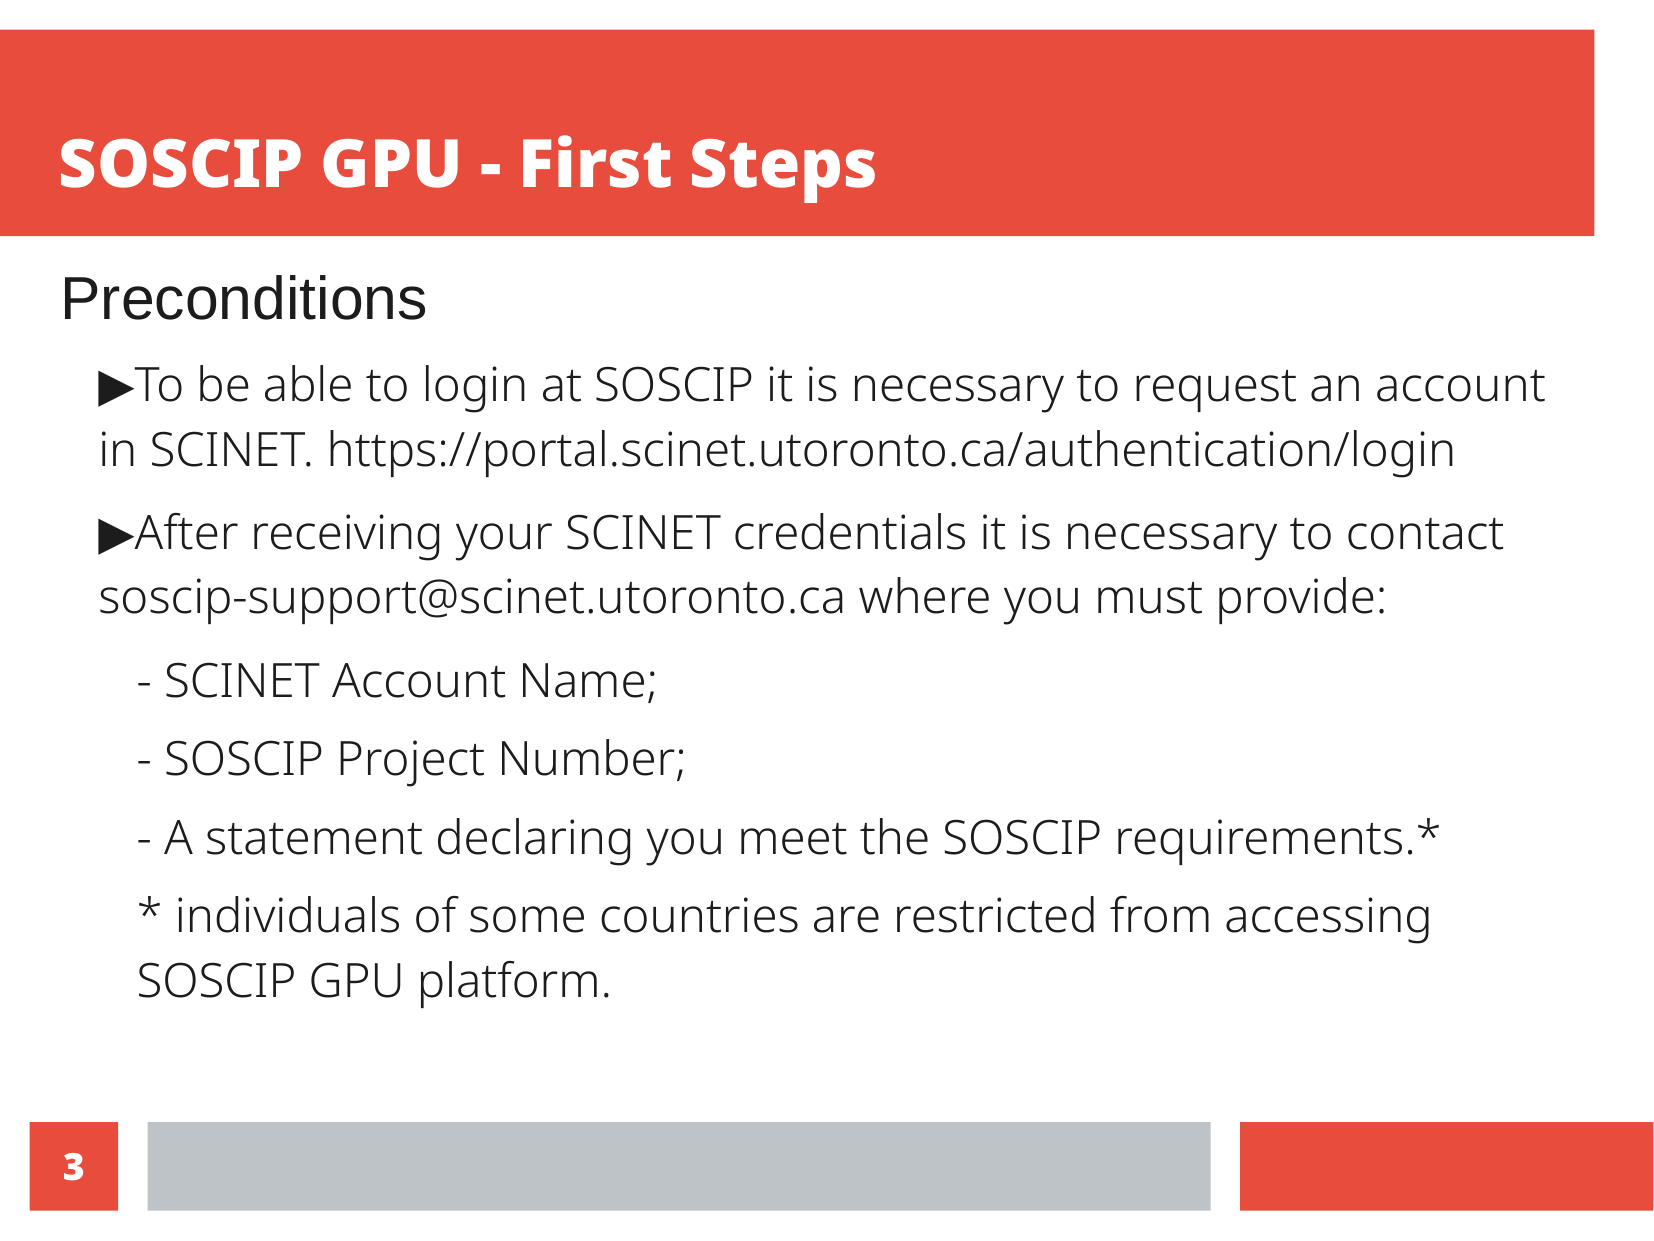

# SOSCIP GPU - First Steps
Preconditions
▶To be able to login at SOSCIP it is necessary to request an account in SCINET. https://portal.scinet.utoronto.ca/authentication/login
▶After receiving your SCINET credentials it is necessary to contact soscip-support@scinet.utoronto.ca where you must provide:
- SCINET Account Name;
- SOSCIP Project Number;
- A statement declaring you meet the SOSCIP requirements.*
* individuals of some countries are restricted from accessing SOSCIP GPU platform.
3